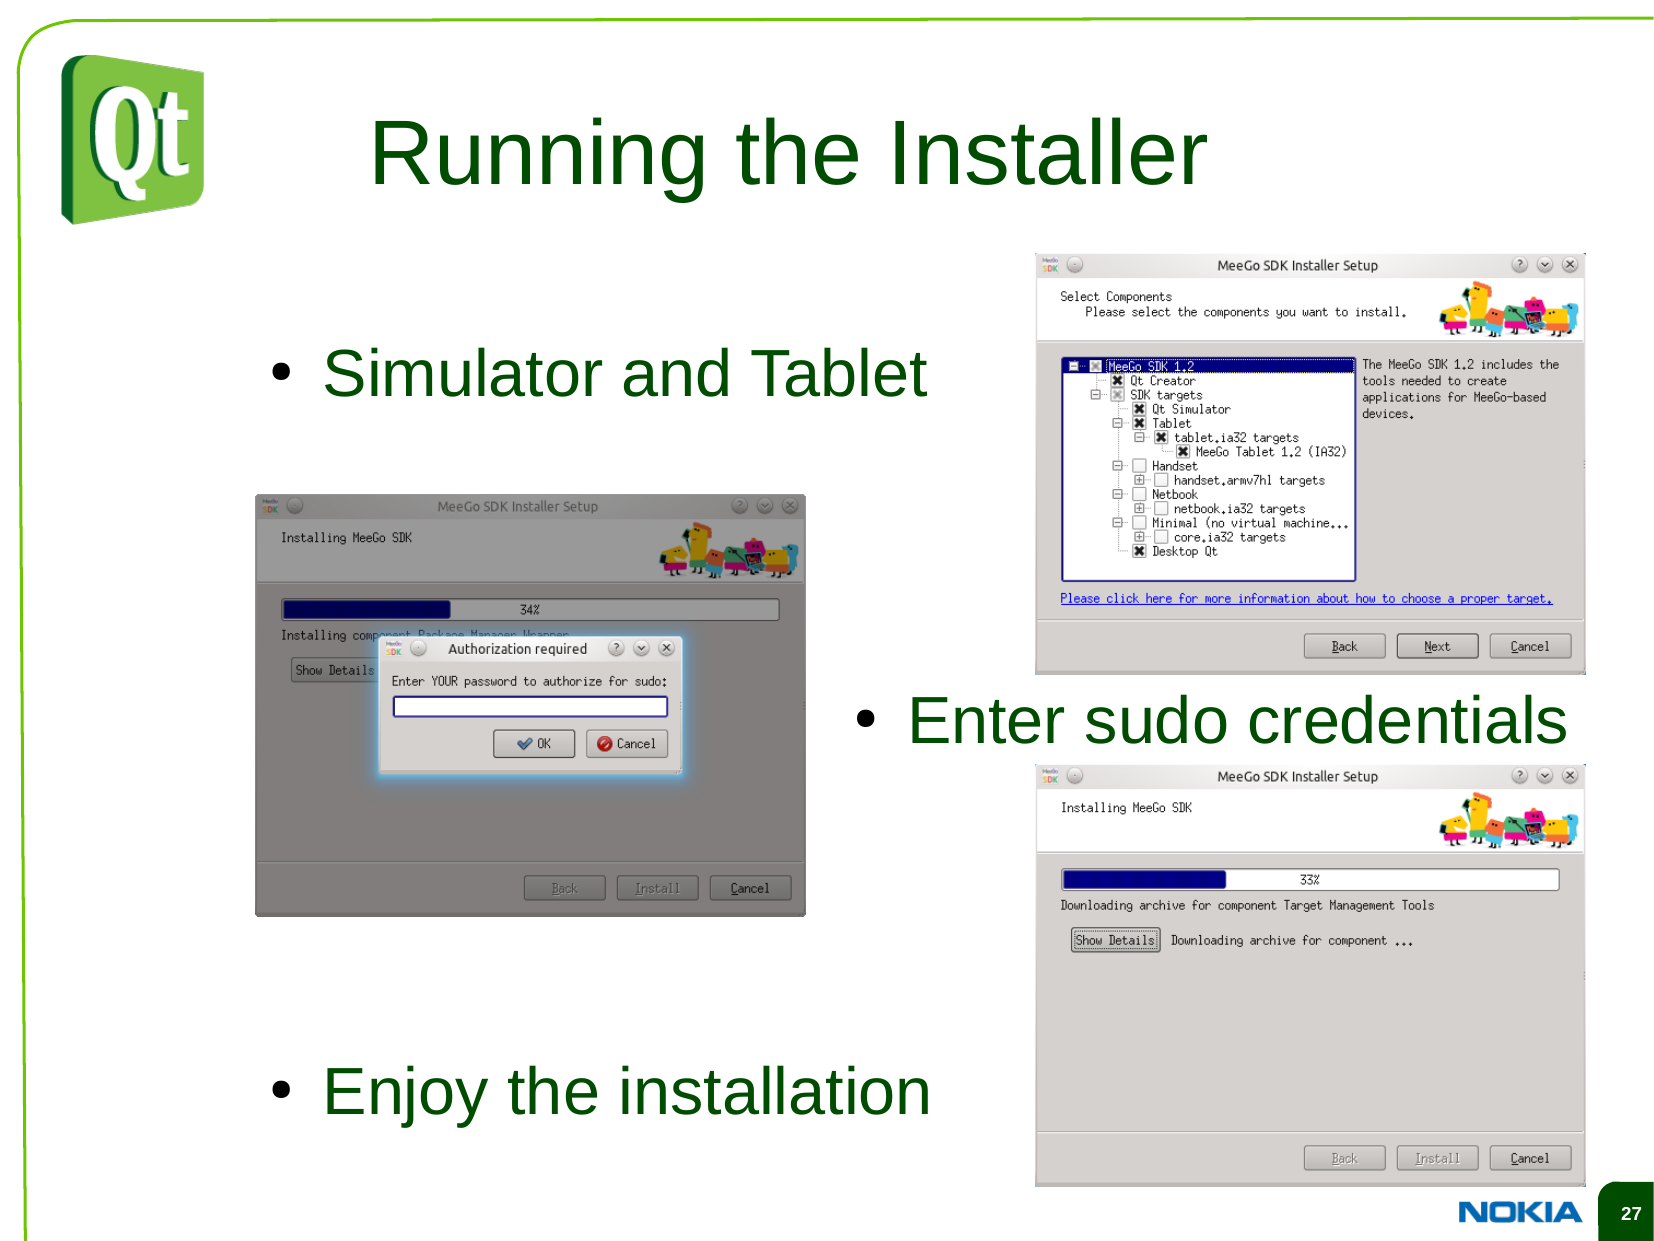

# Running the Installer
Simulator and Tablet
Enter sudo credentials
Enjoy the installation